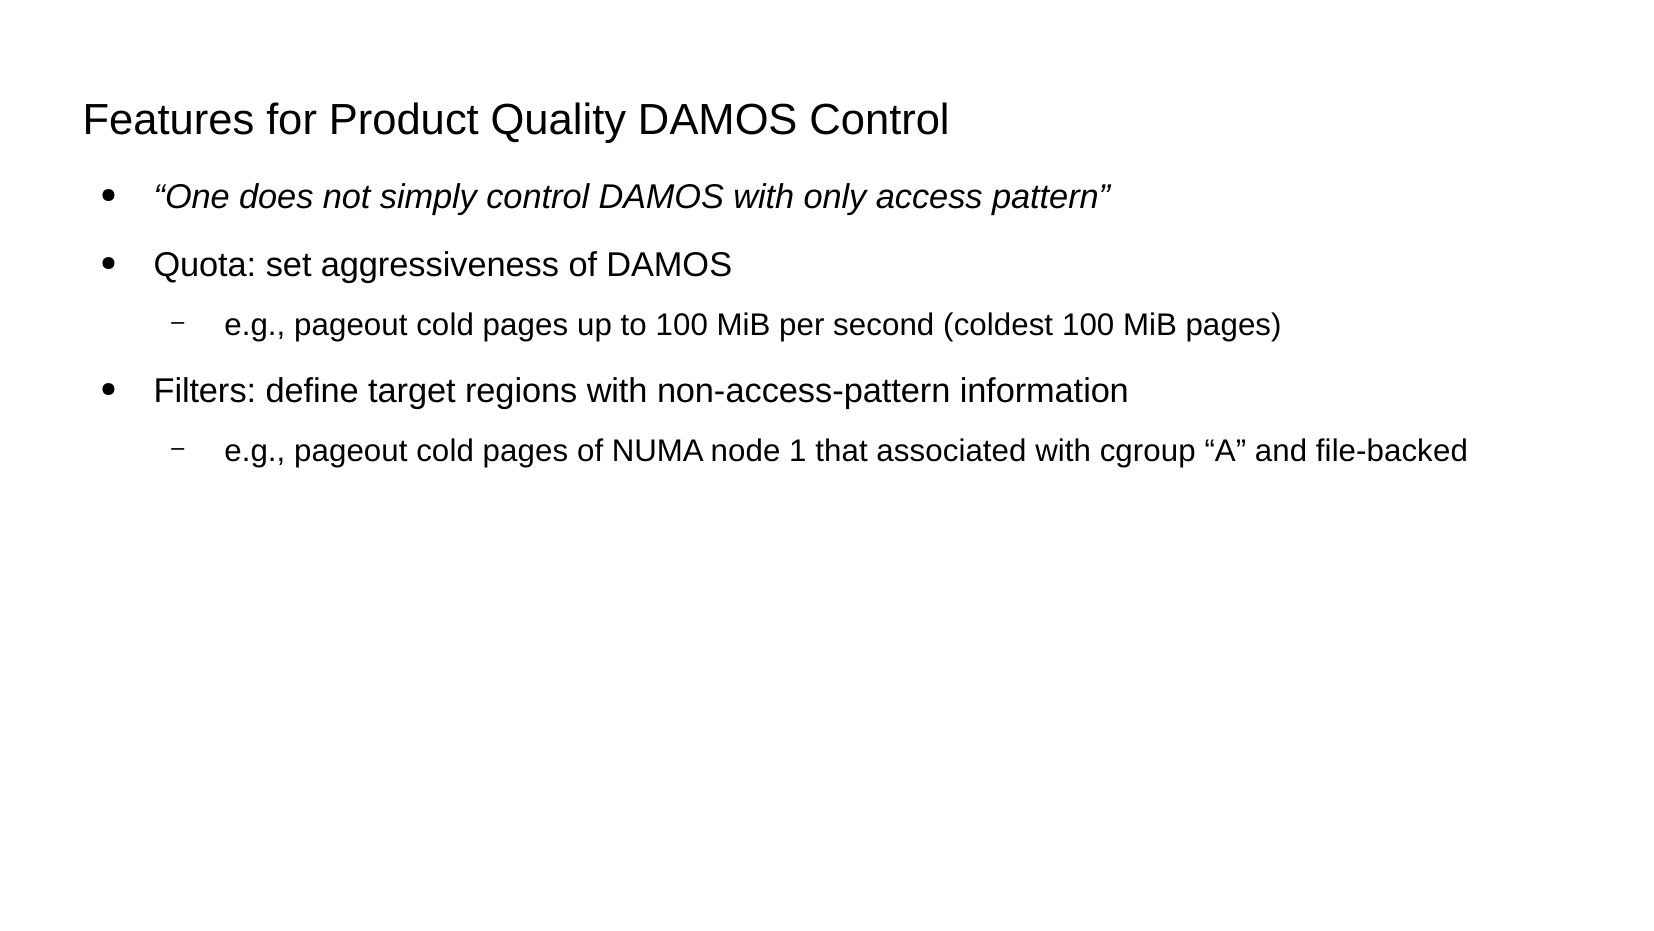

# Features for Product Quality DAMOS Control
“One does not simply control DAMOS with only access pattern”
Quota: set aggressiveness of DAMOS
e.g., pageout cold pages up to 100 MiB per second (coldest 100 MiB pages)
Filters: define target regions with non-access-pattern information
e.g., pageout cold pages of NUMA node 1 that associated with cgroup “A” and file-backed